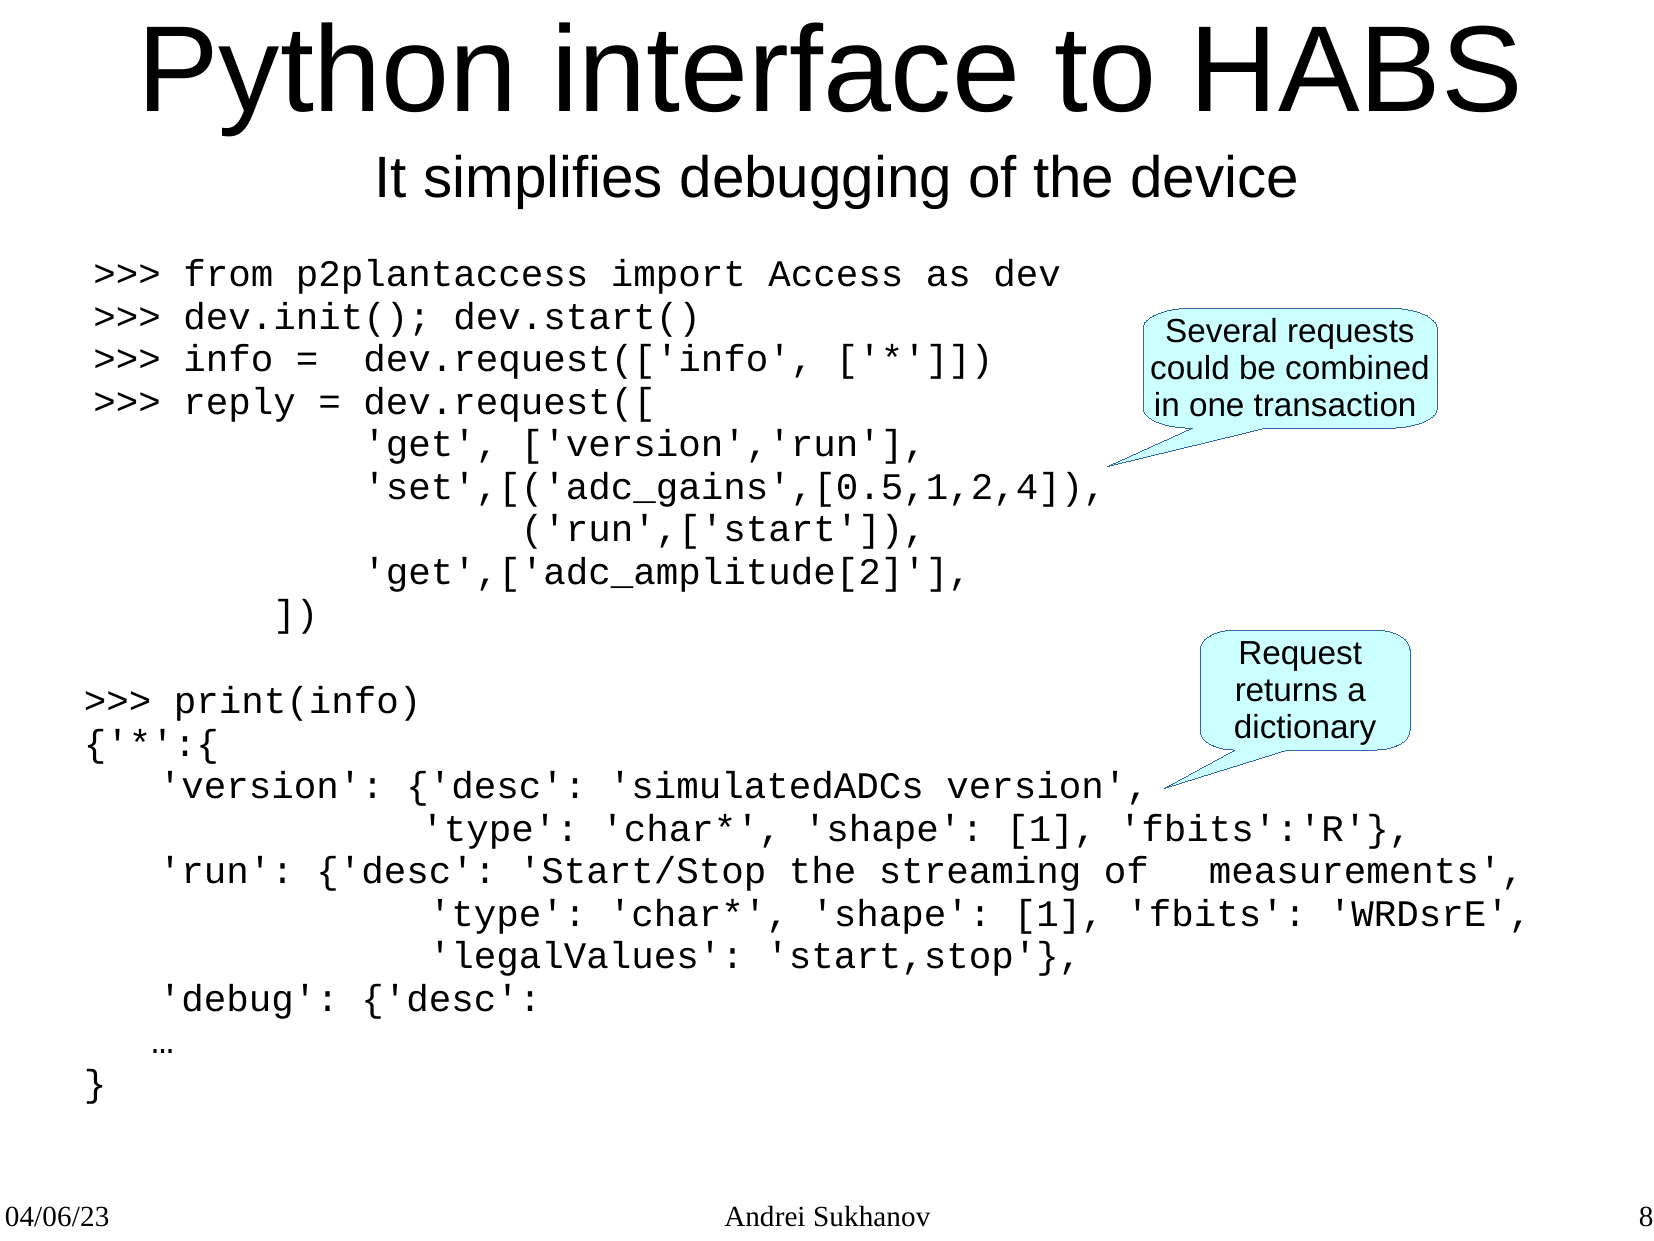

# Python interface to HABS
It simplifies debugging of the device
>>> from p2plantaccess import Access as dev
>>> dev.init(); dev.start()
>>> info = dev.request(['info', ['*']])
>>> reply = dev.request([
 'get', ['version','run'],
 'set',[('adc_gains',[0.5,1,2,4]),
 ('run',['start']),
 'get',['adc_amplitude[2]'],
 ])
Several requests
could be combined
in one transaction
Request
returns a
dictionary
>>> print(info)
{'*':{
	'version': {'desc': 'simulatedADCs version',
 'type': 'char*', 'shape': [1], 'fbits':'R'},
	'run': {'desc': 'Start/Stop the streaming of 	measurements',
 				 'type': 'char*', 'shape': [1], 'fbits': 'WRDsrE', 				 'legalValues': 'start,stop'},
 	'debug': {'desc':
 …
}
04/06/23
Andrei Sukhanov
8